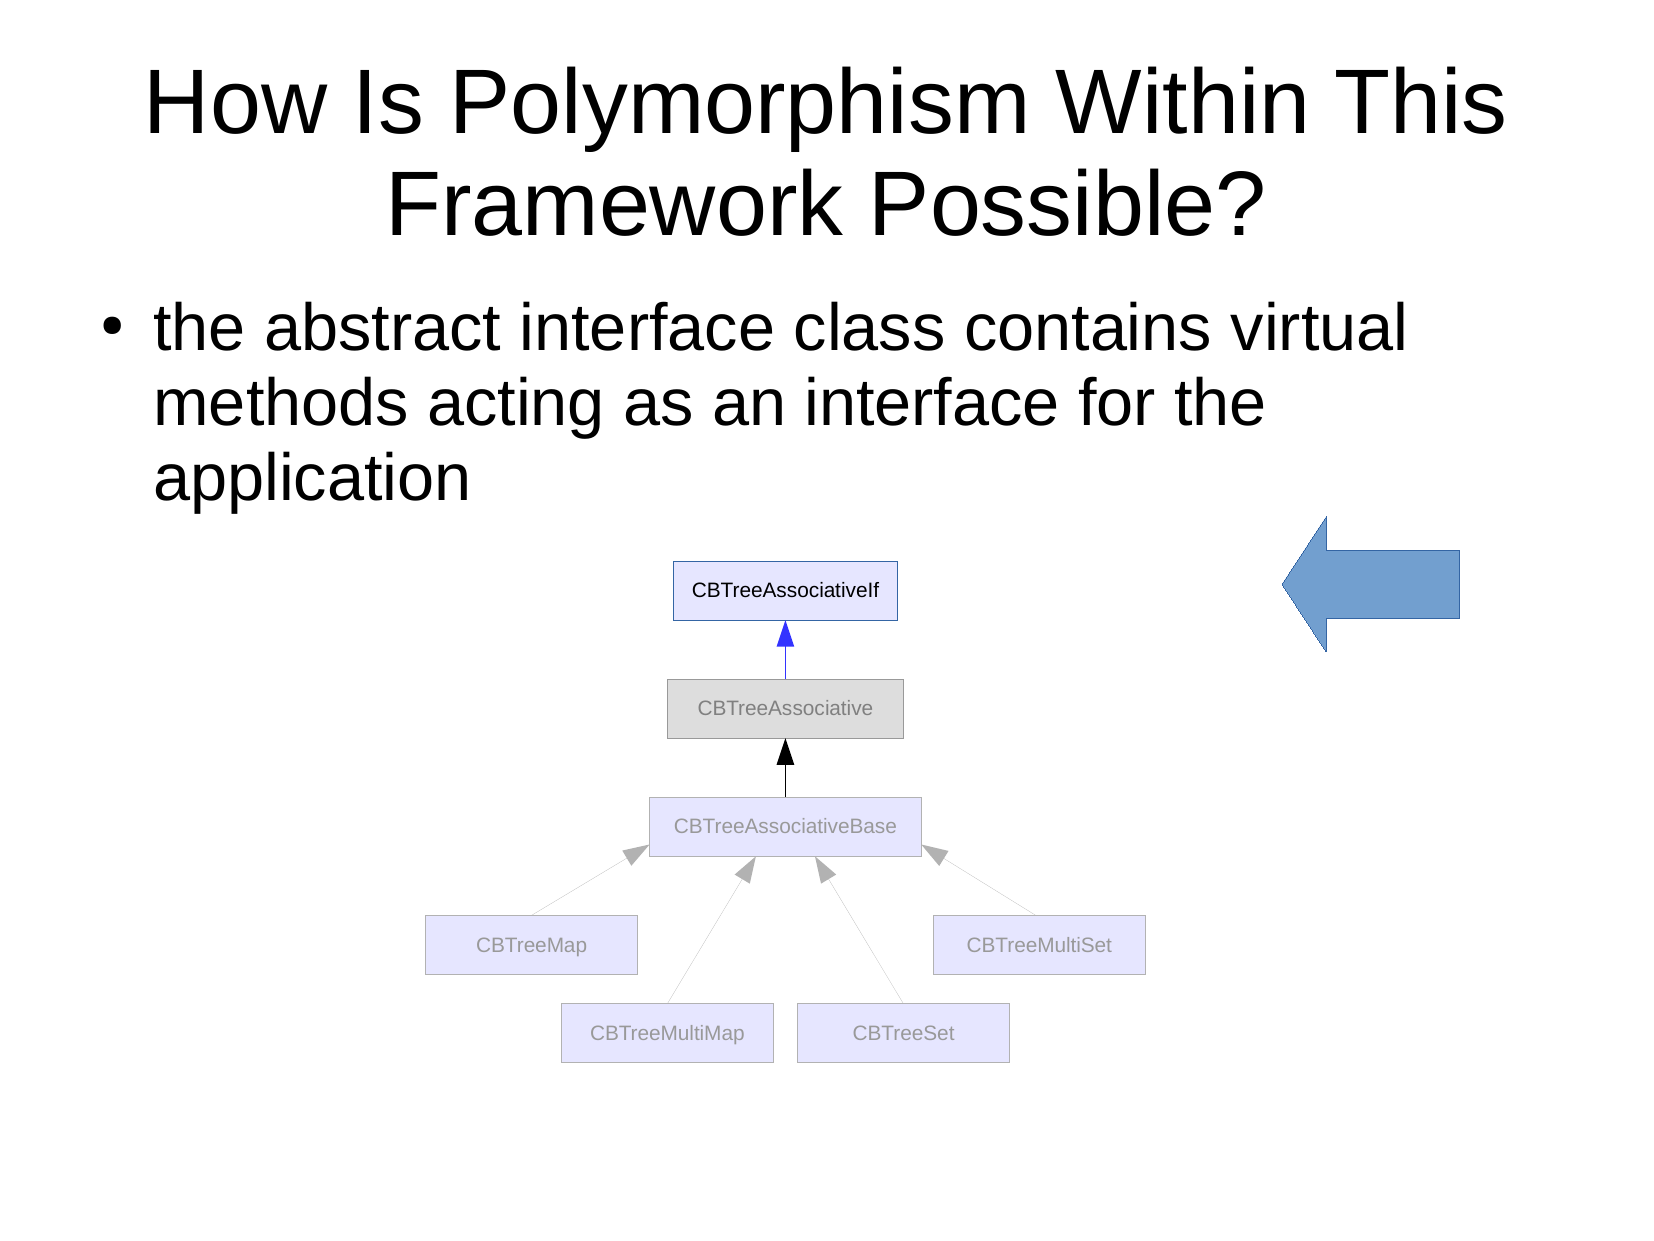

# How Is Polymorphism Within This Framework Possible?
the abstract interface class contains virtual methods acting as an interface for the application
CBTreeAssociativeIf
CBTreeAssociative
CBTreeAssociativeBase
CBTreeMap
CBTreeMultiSet
CBTreeMultiMap
CBTreeSet